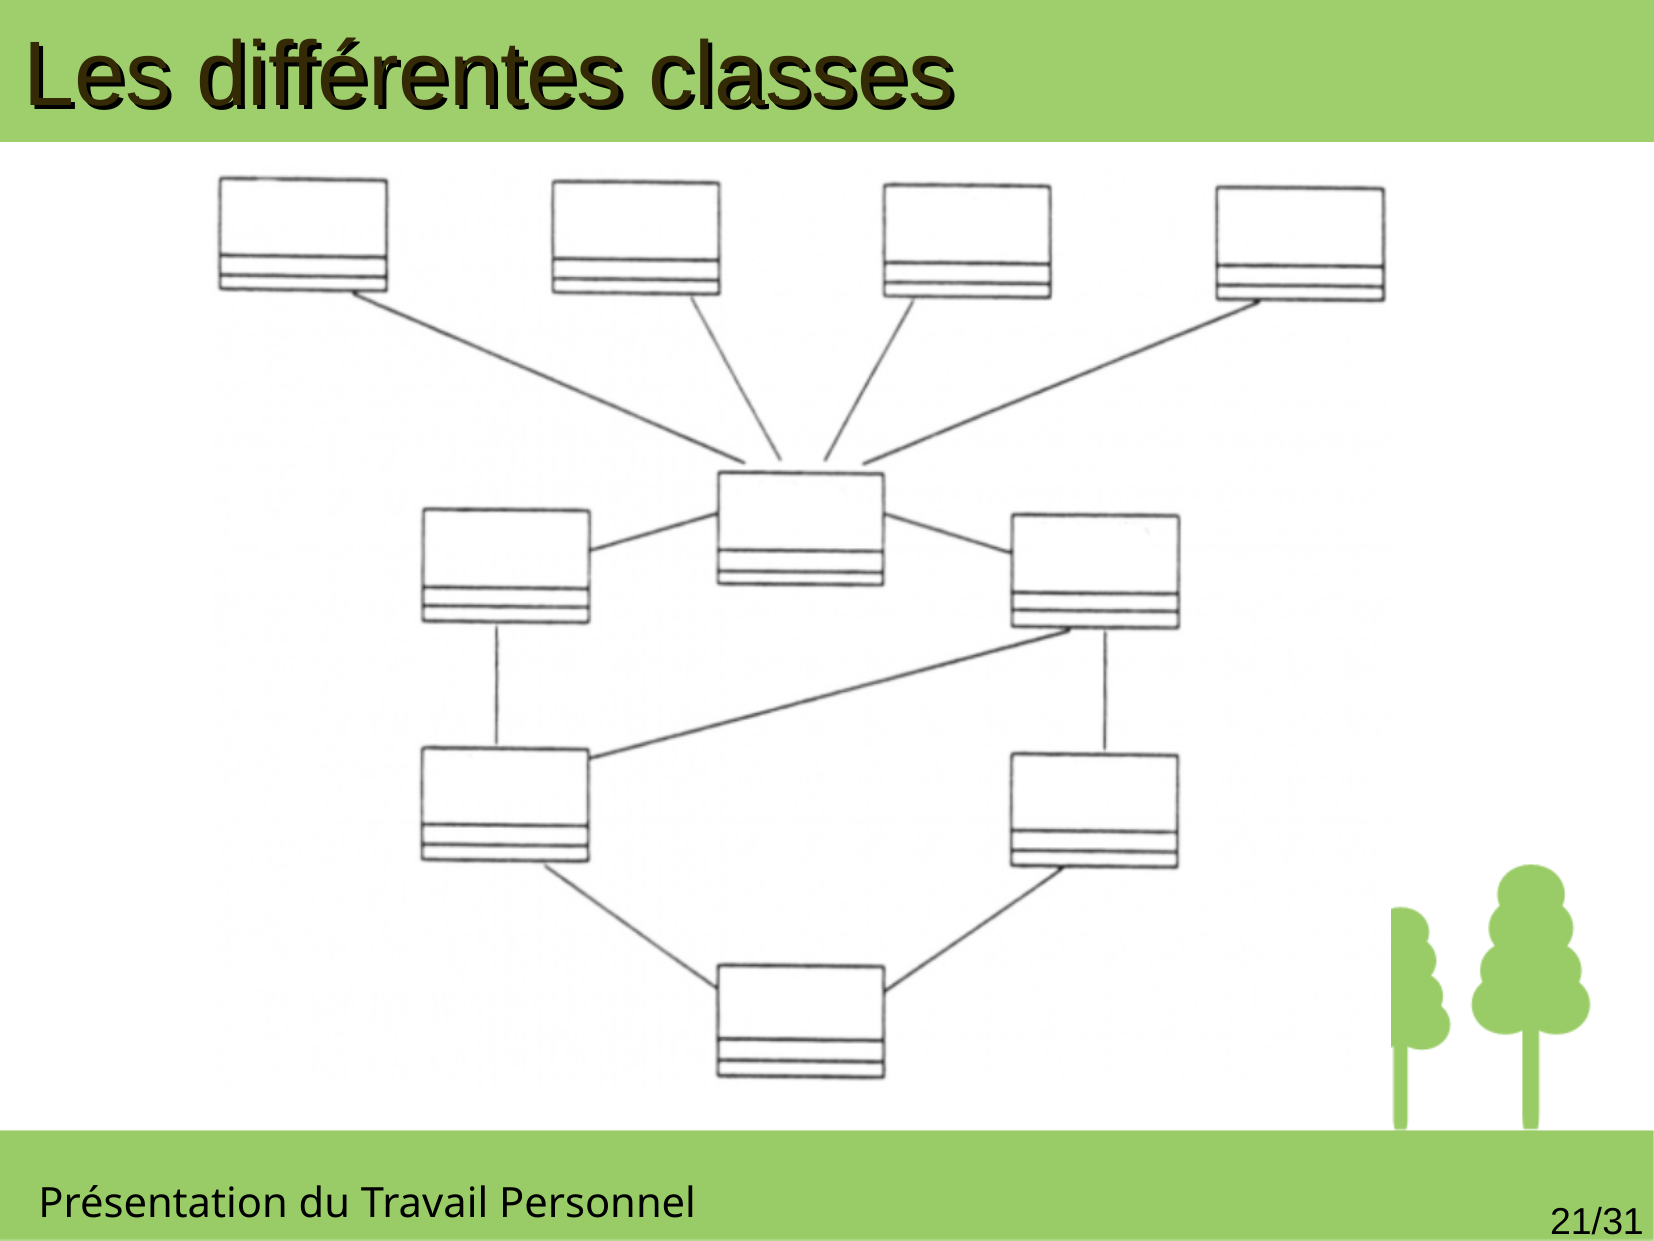

# Les différentes classes
Présentation du Travail Personnel